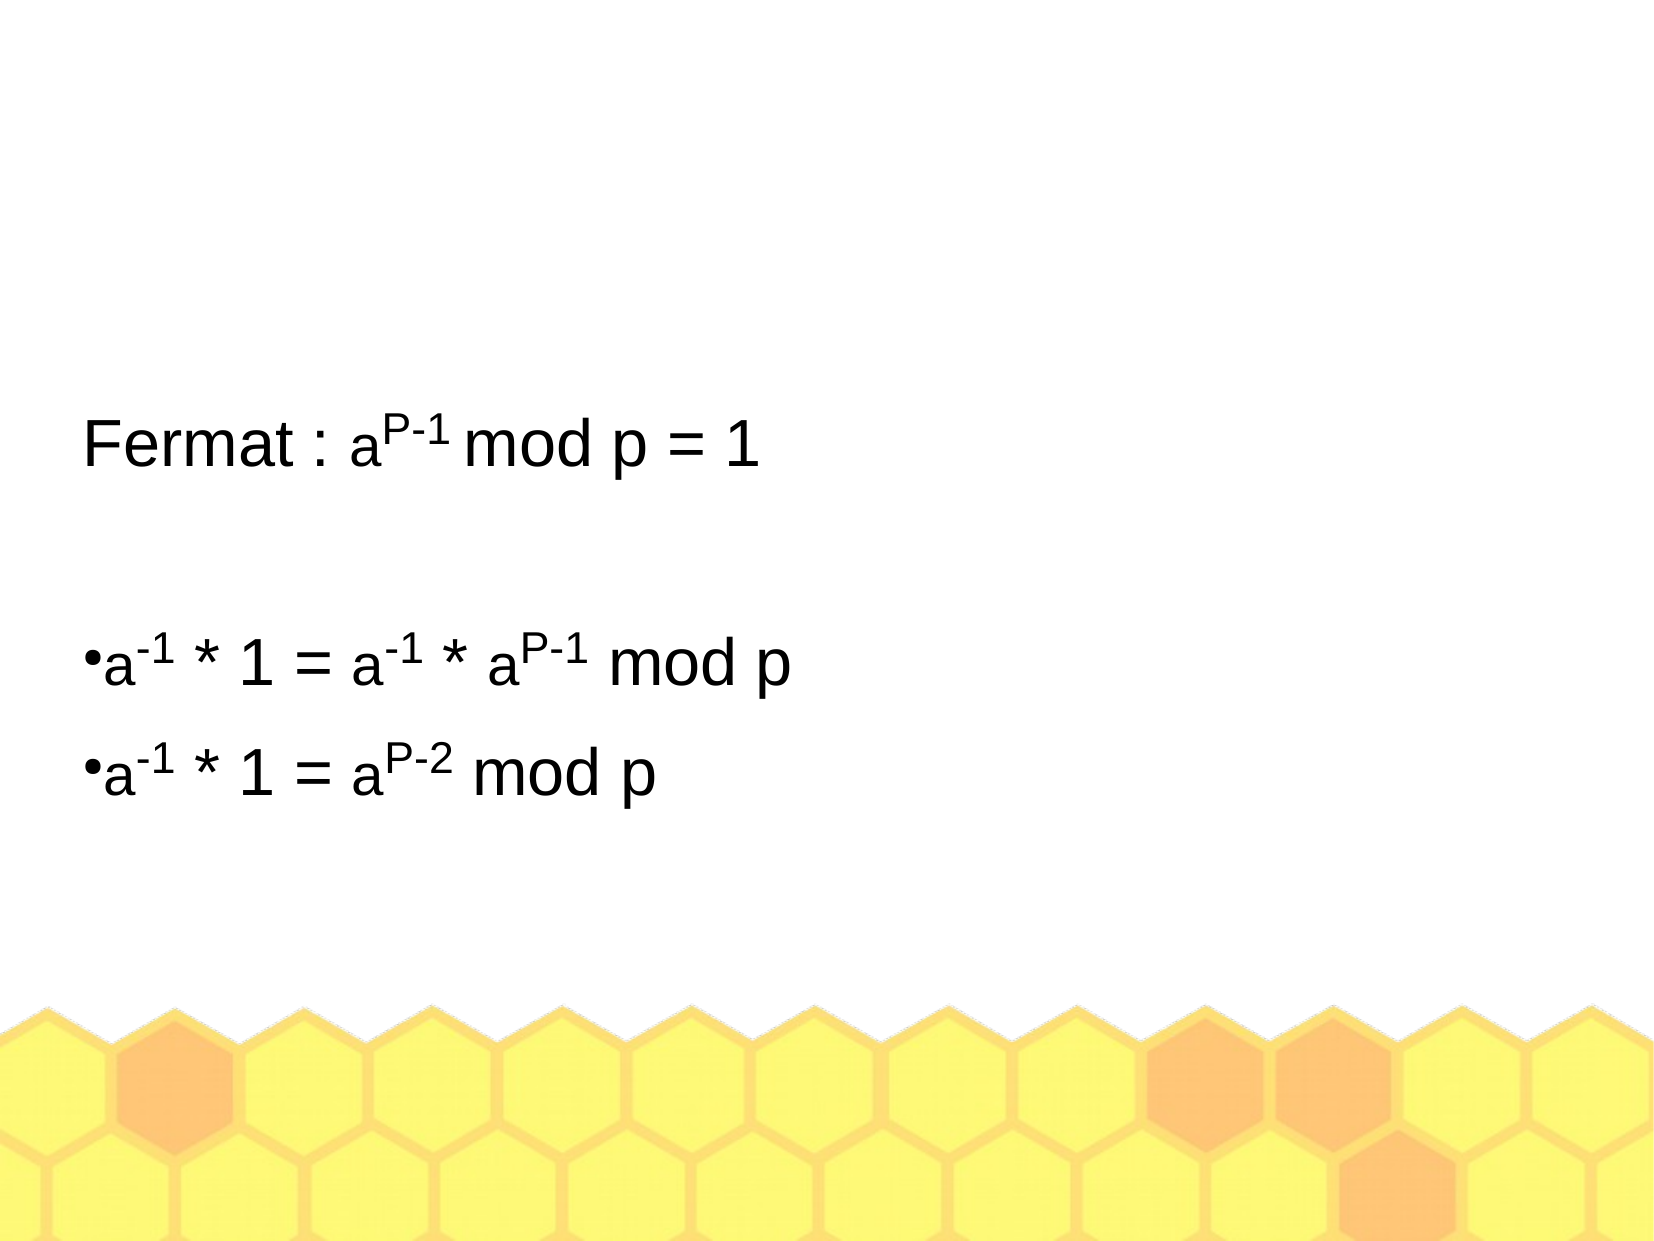

#
Fermat : aP-1 mod p = 1
a-1 * 1 = a-1 * aP-1 mod p
a-1 * 1 = aP-2 mod p